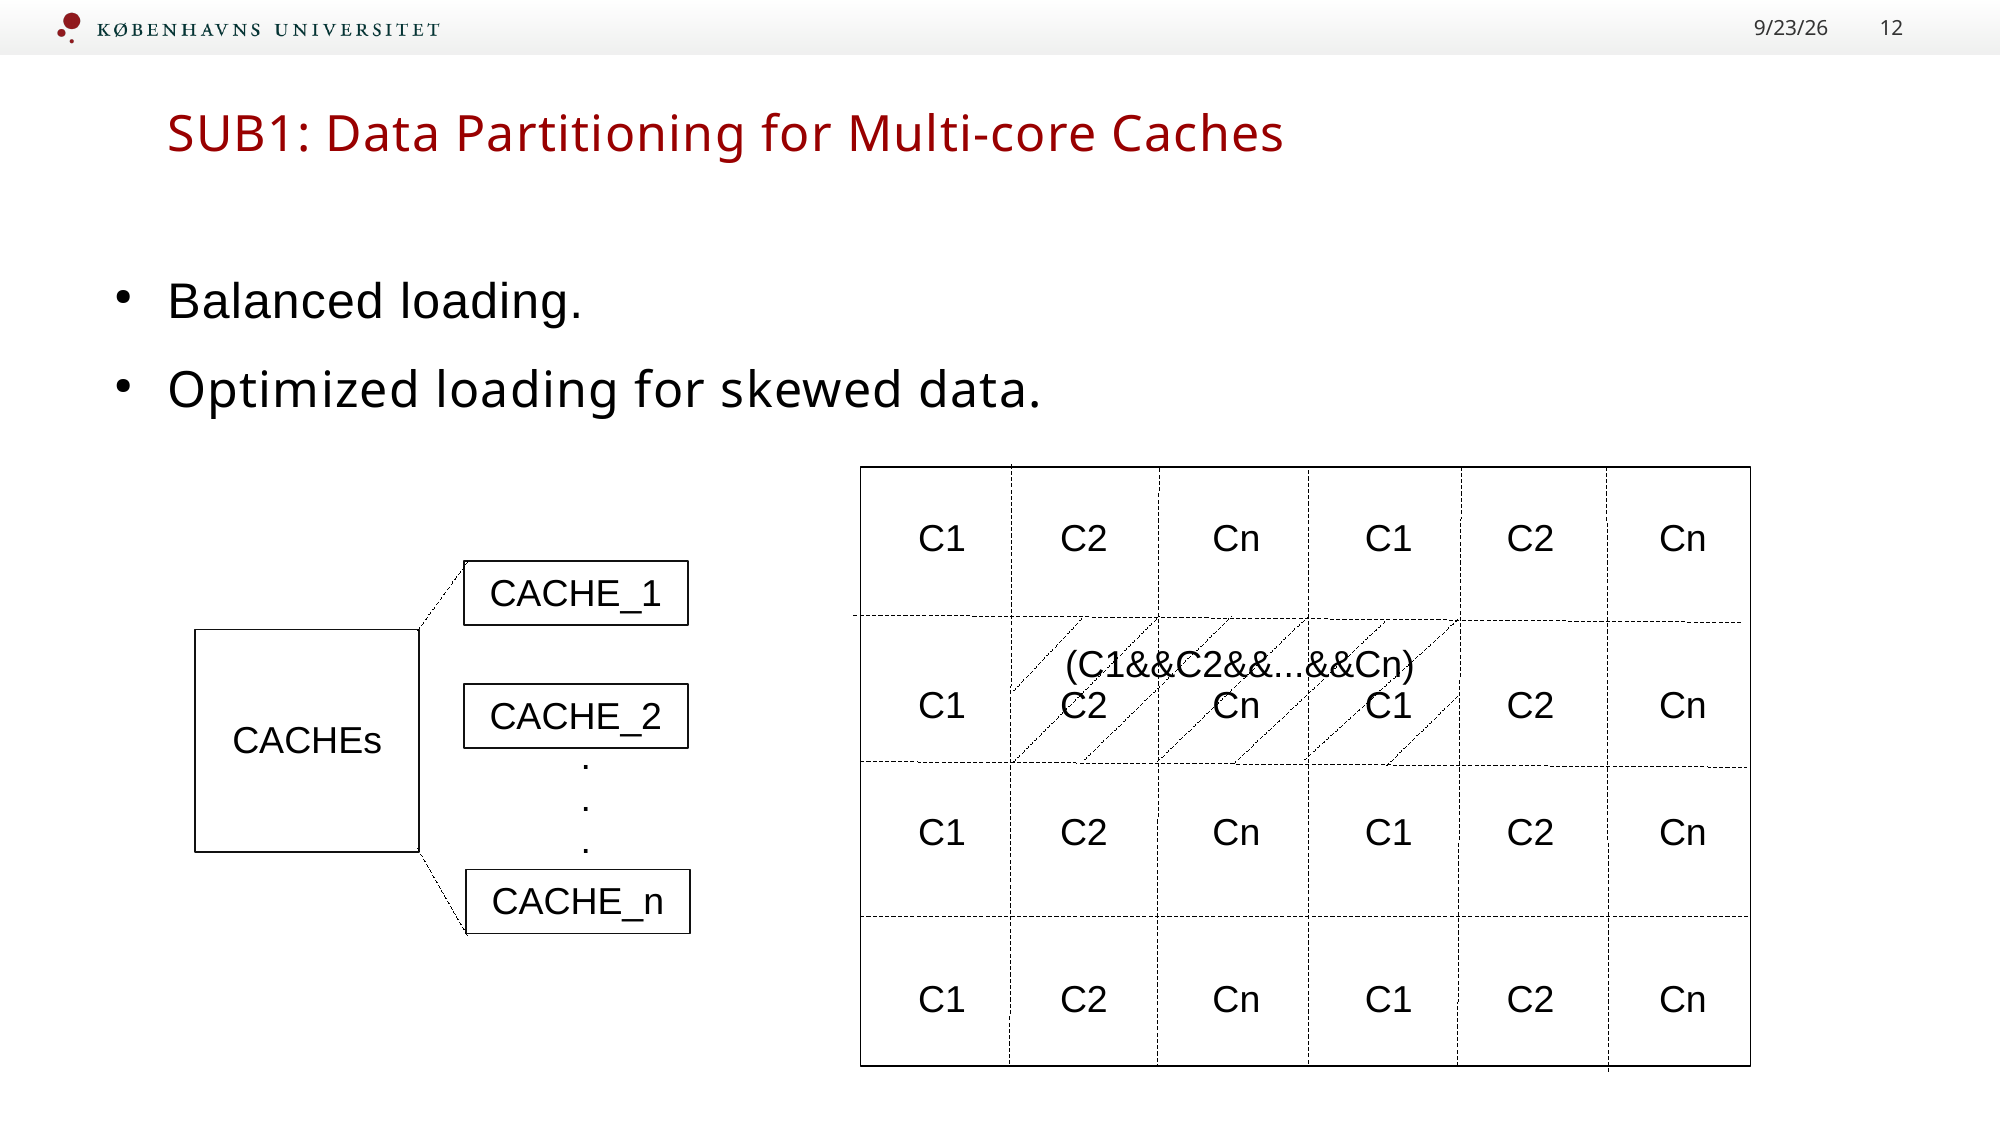

#
SUB1: Data Partitioning for Multi-core Caches
Balanced loading.
Optimized loading for skewed data.
 C1 C2 Cn C1 C2 Cn
 (C1&&C2&&...&&Cn)
 C1 C2 Cn C1 C2 Cn
 C1 C2 Cn C1 C2 Cn
 C1 C2 Cn C1 C2 Cn
CACHE_1
CACHEs
CACHE_2
.
.
.
CACHE_n